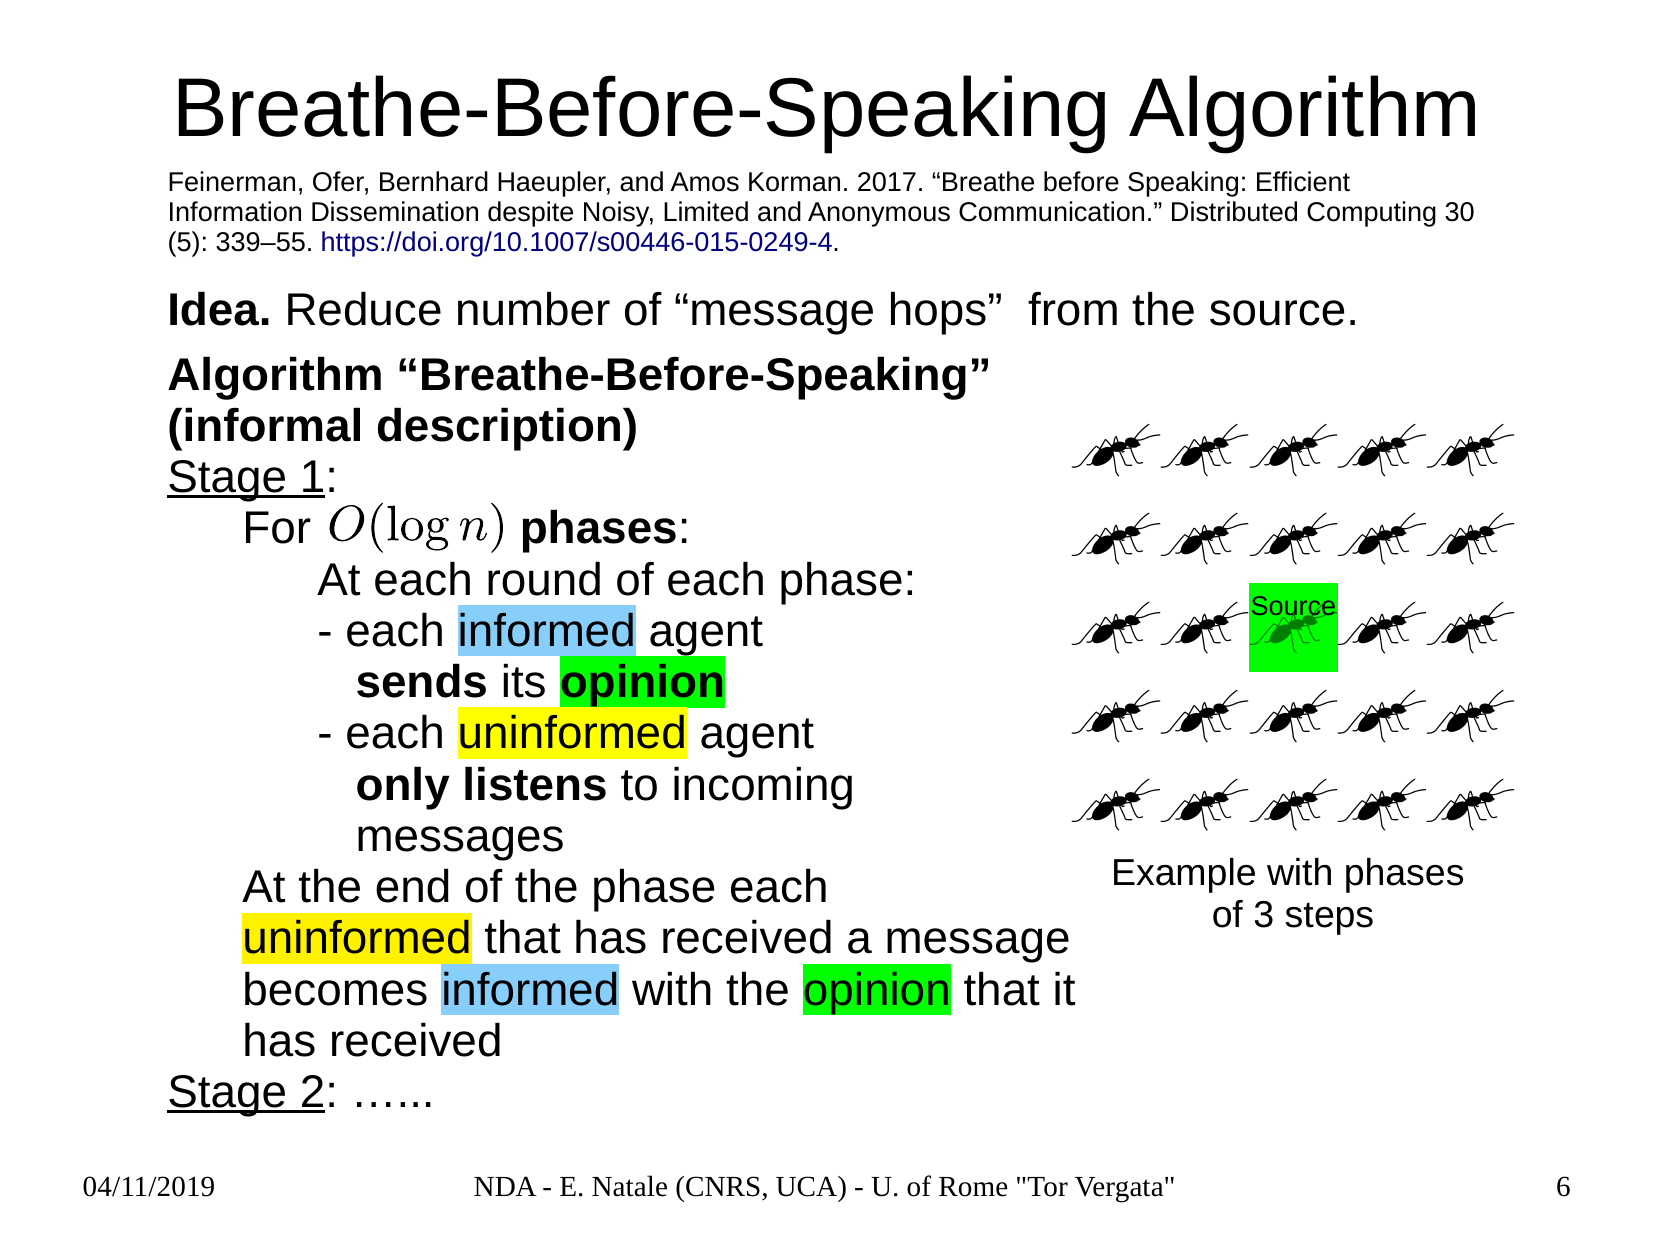

# Breathe-Before-Speaking Algorithm
Feinerman, Ofer, Bernhard Haeupler, and Amos Korman. 2017. “Breathe before Speaking: Efficient Information Dissemination despite Noisy, Limited and Anonymous Communication.” Distributed Computing 30 (5): 339–55. https://doi.org/10.1007/s00446-015-0249-4.
Idea. Reduce number of “message hops” from the source.
Algorithm “Breathe-Before-Speaking”
(informal description)
Stage 1:
	For		 phases:
		At each round of each phase:
		- each informed agent
		 sends its opinion
		- each uninformed agent
		 only listens to incoming
		 messages
	At the end of the phase each
	uninformed that has received a message
	becomes informed with the opinion that it
	has received
Stage 2: …...
Source
Example with phases
of 3 steps
04/11/2019
NDA - E. Natale (CNRS, UCA) - U. of Rome "Tor Vergata"
6